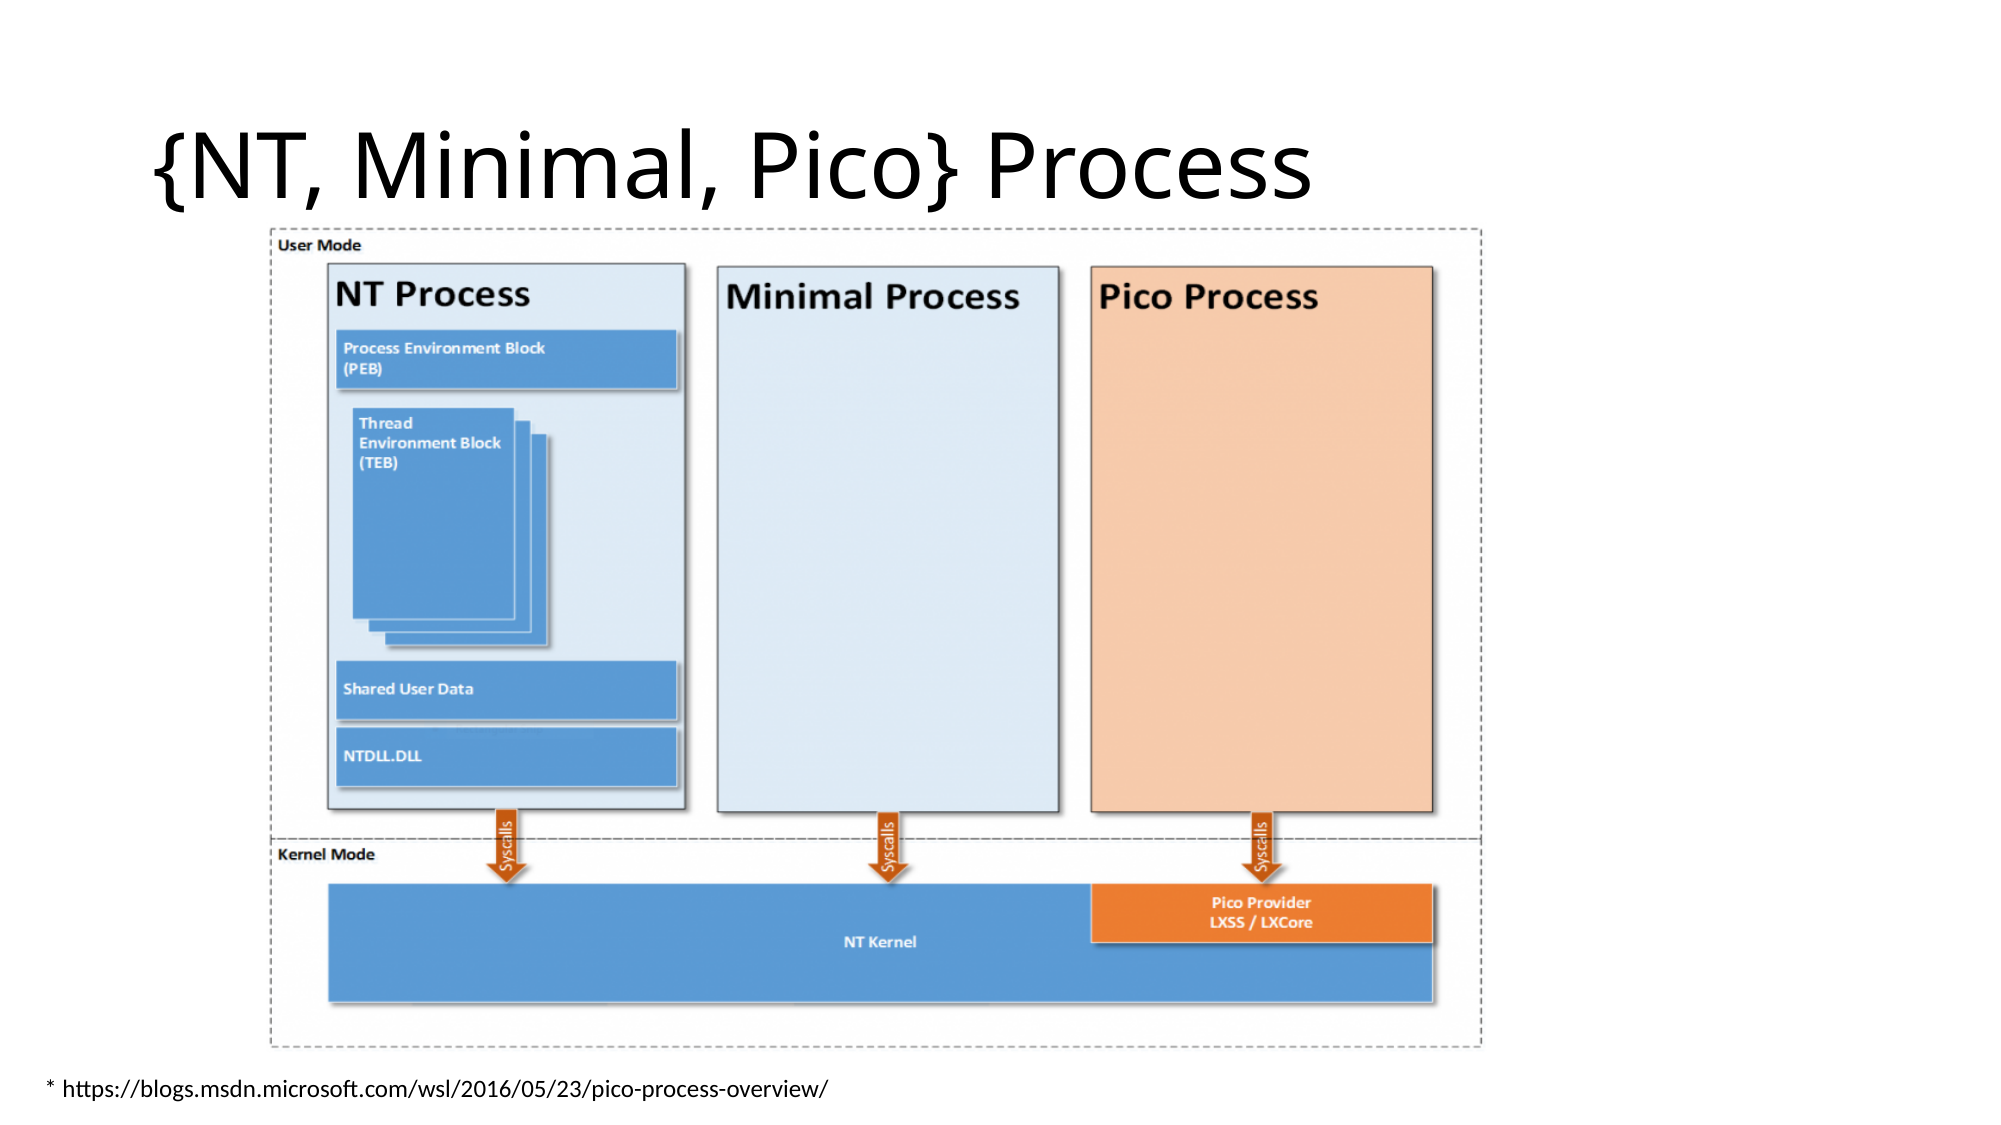

# {NT, Minimal, Pico} Process
* https://blogs.msdn.microsoft.com/wsl/2016/05/23/pico-process-overview/